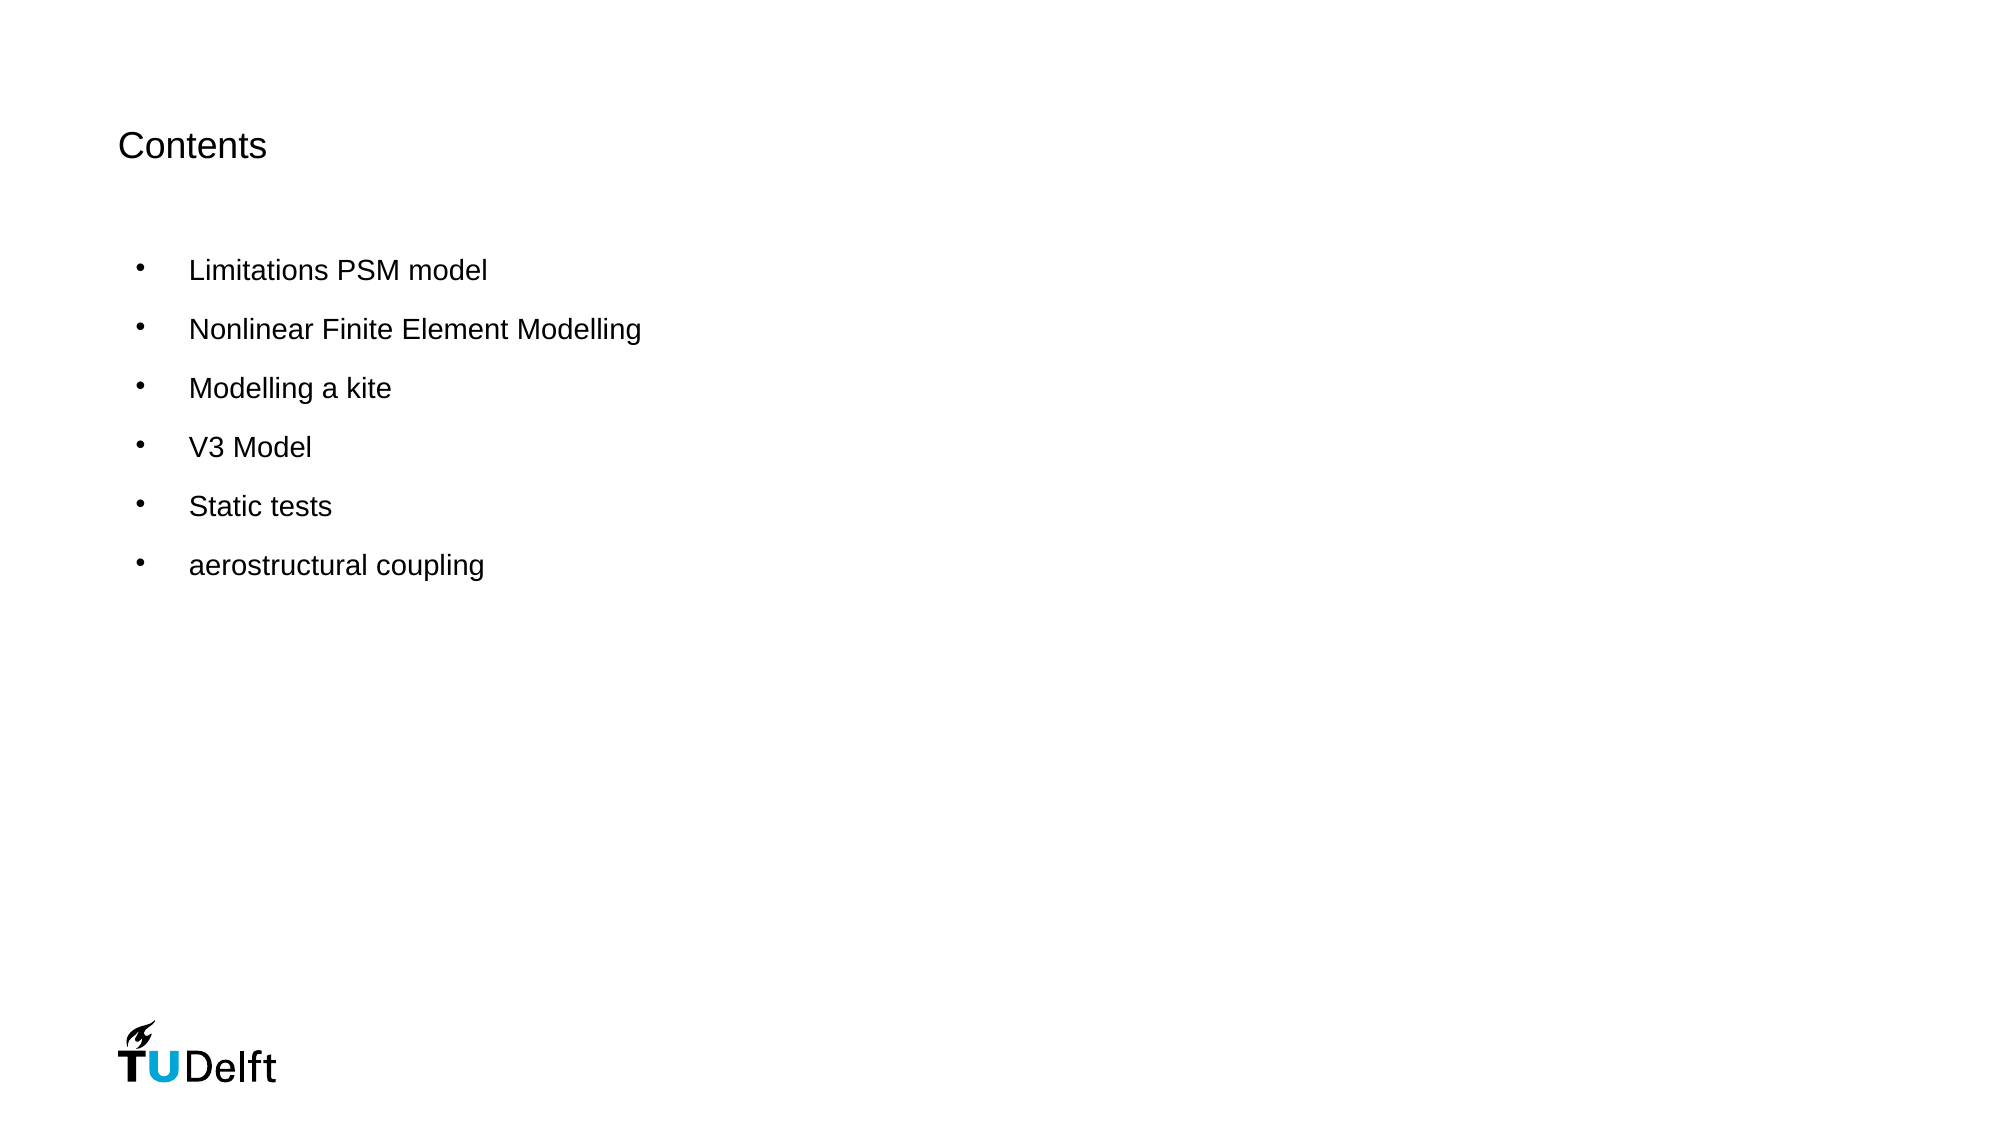

# Contents
Limitations PSM model
Nonlinear Finite Element Modelling
Modelling a kite
V3 Model
Static tests
aerostructural coupling